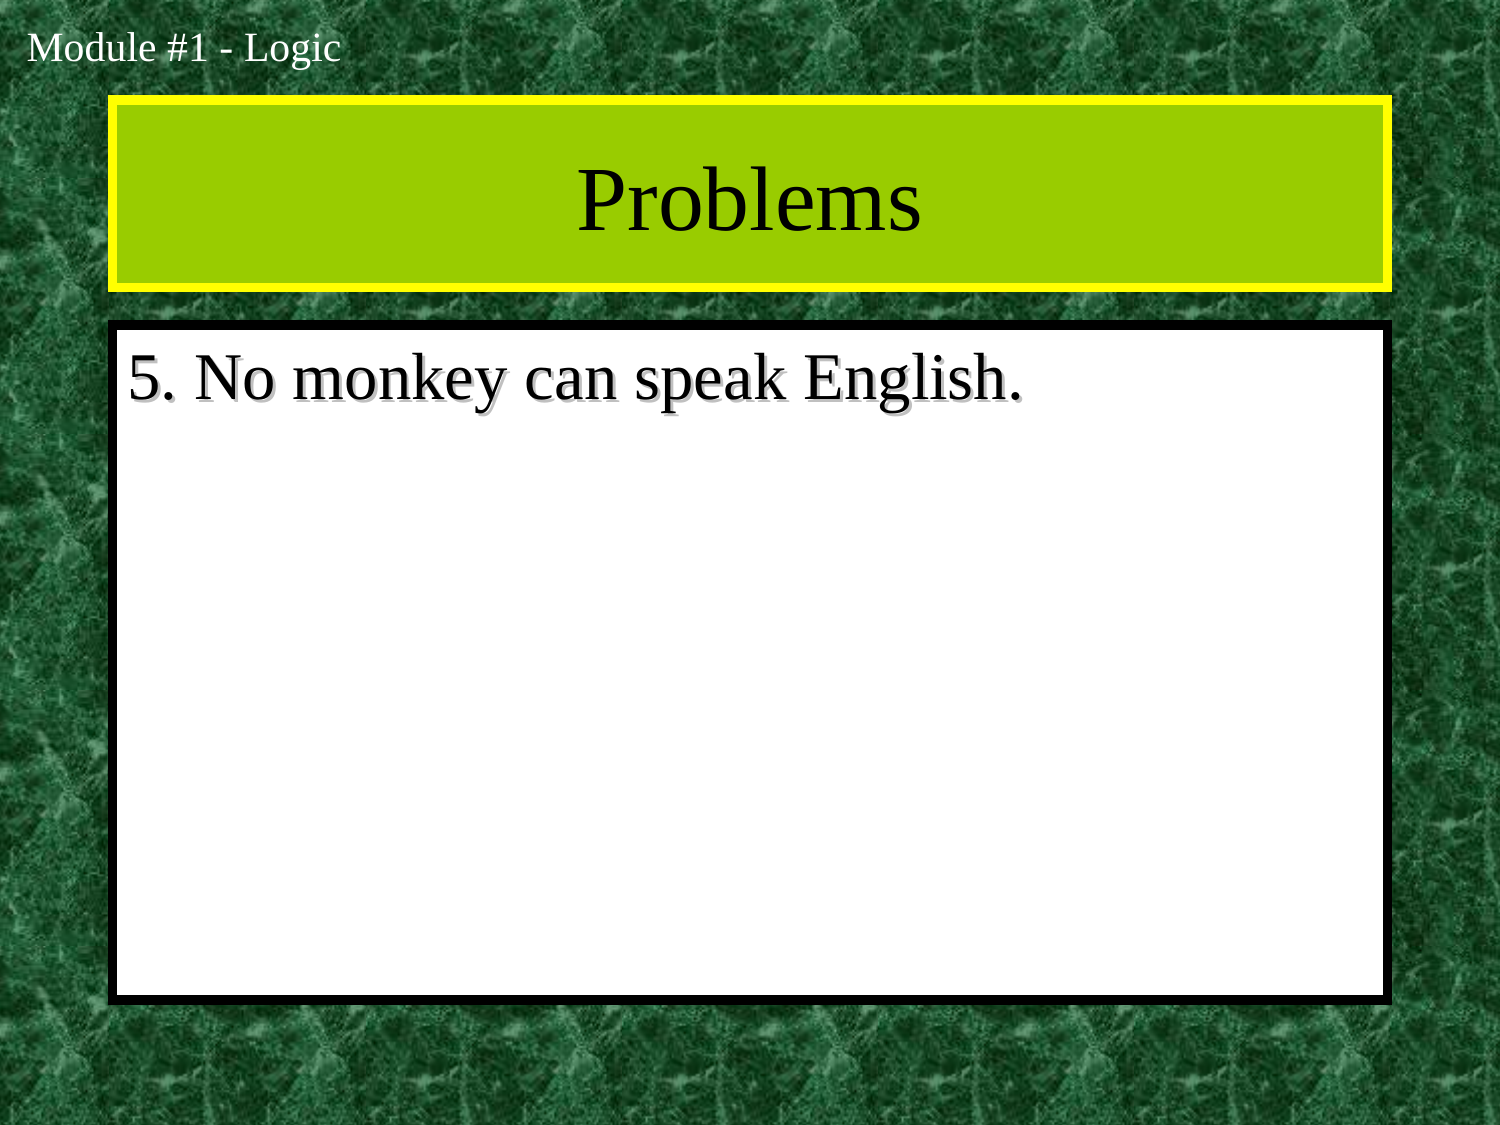

# Problems
5. No monkey can speak English.